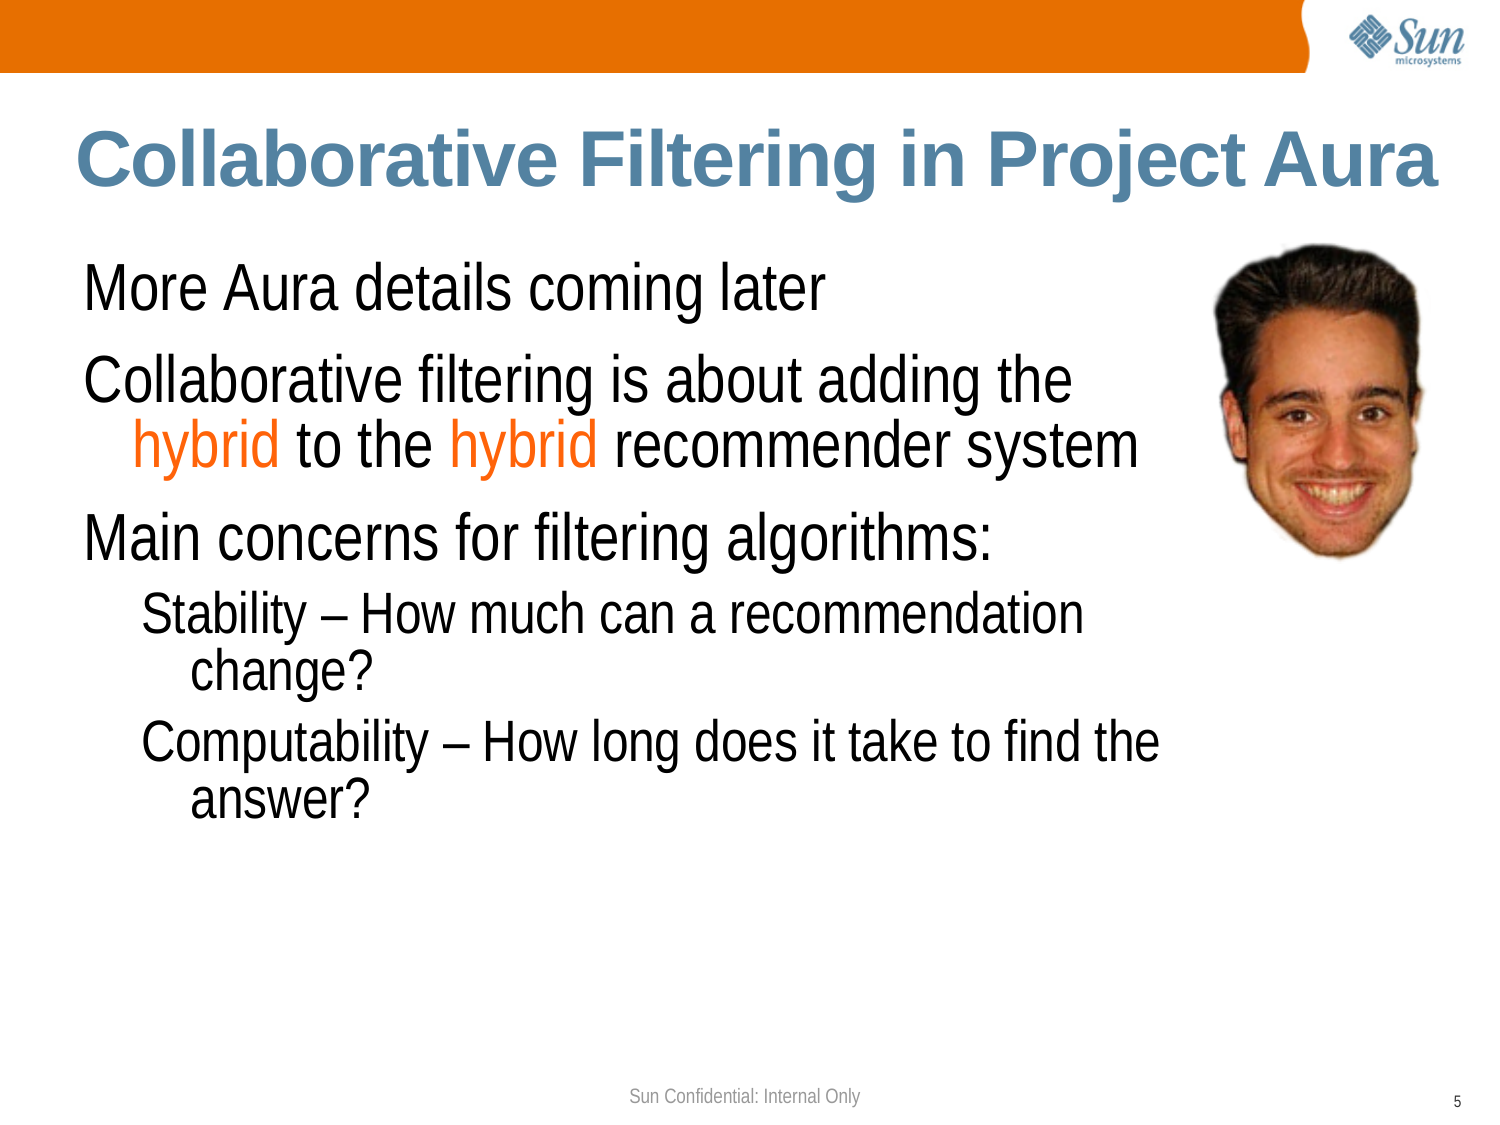

# Collaborative Filtering in Project Aura
More Aura details coming later
Collaborative filtering is about adding the hybrid to the hybrid recommender system
Main concerns for filtering algorithms:
Stability – How much can a recommendation change?
Computability – How long does it take to find the answer?